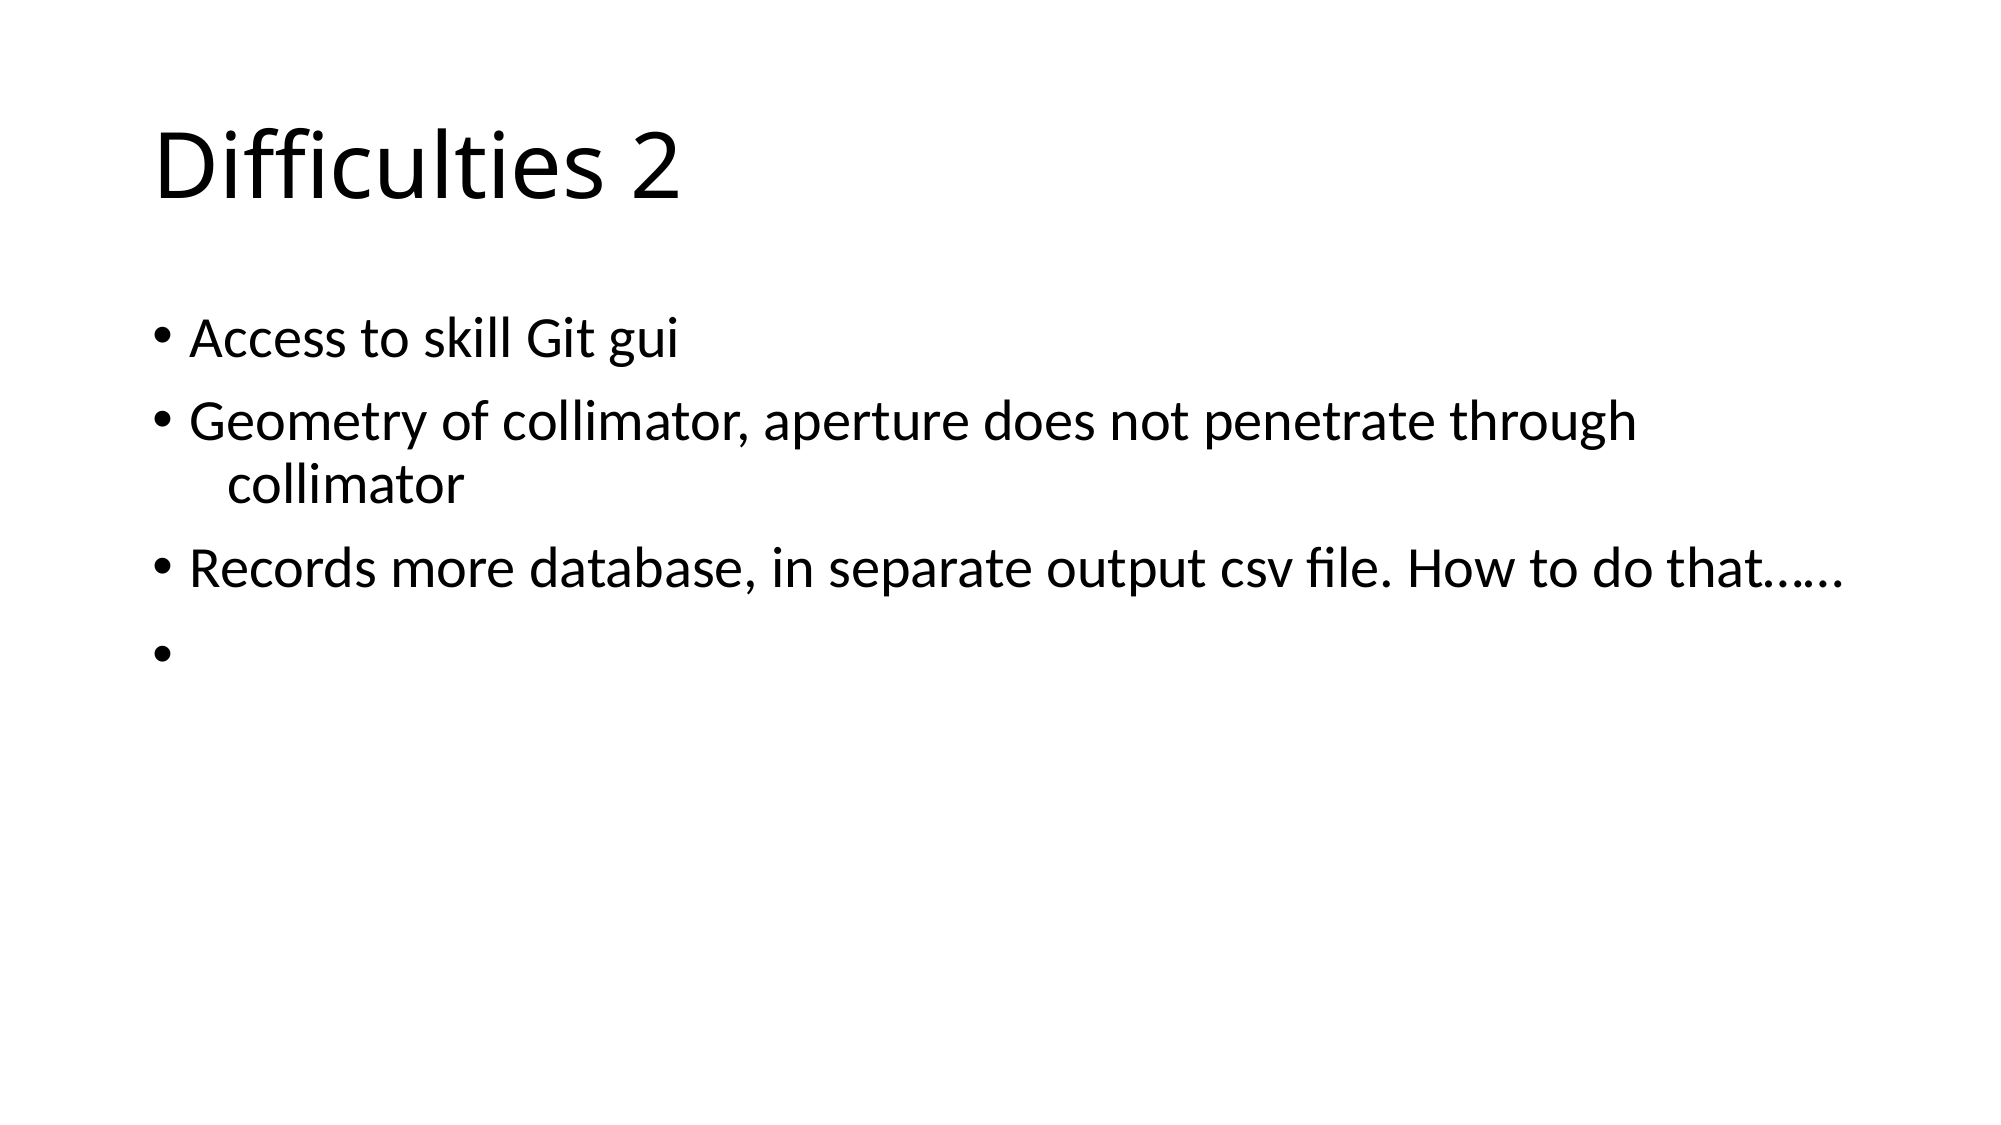

# Difficulties 2
Access to skill Git gui
Geometry of collimator, aperture does not penetrate through collimator
Records more database, in separate output csv file. How to do that……